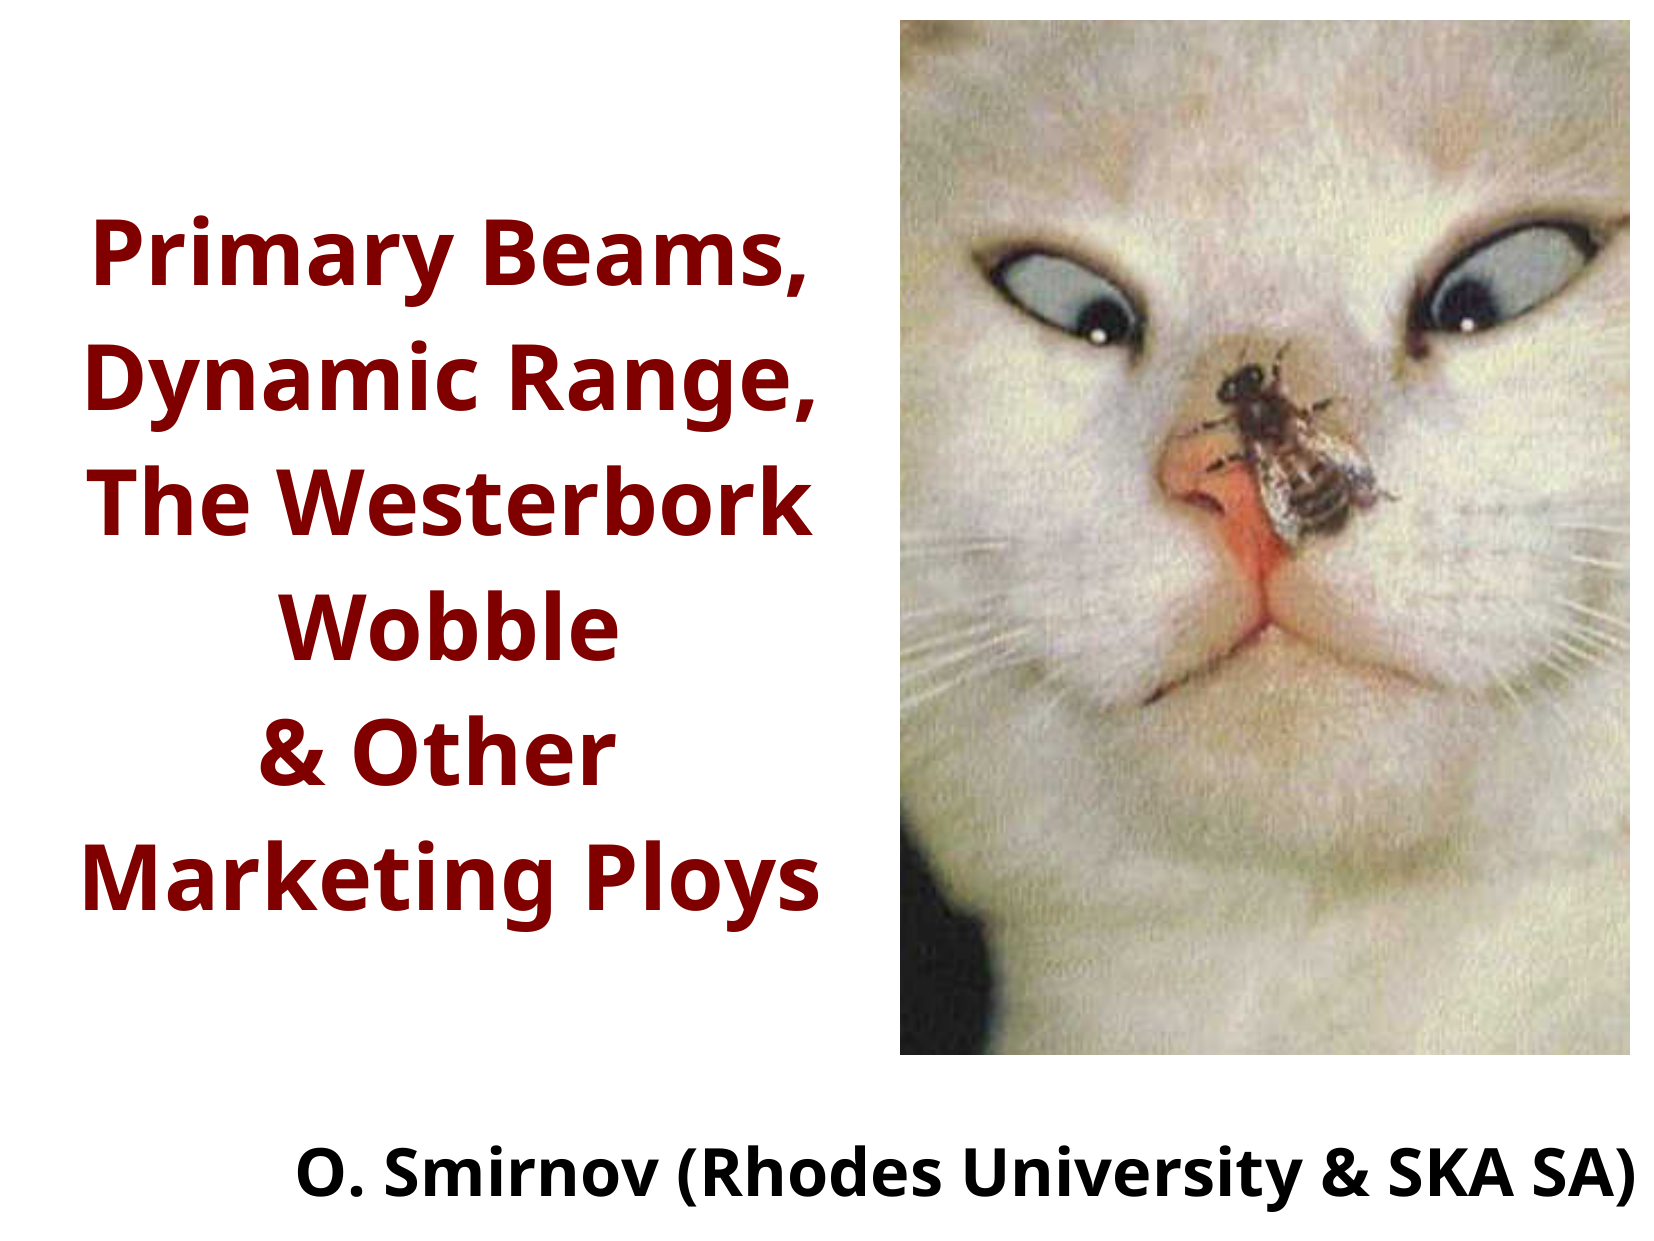

# Primary Beams, Dynamic Range, The Westerbork Wobble & Other Marketing Ploys
O. Smirnov (Rhodes University & SKA SA)